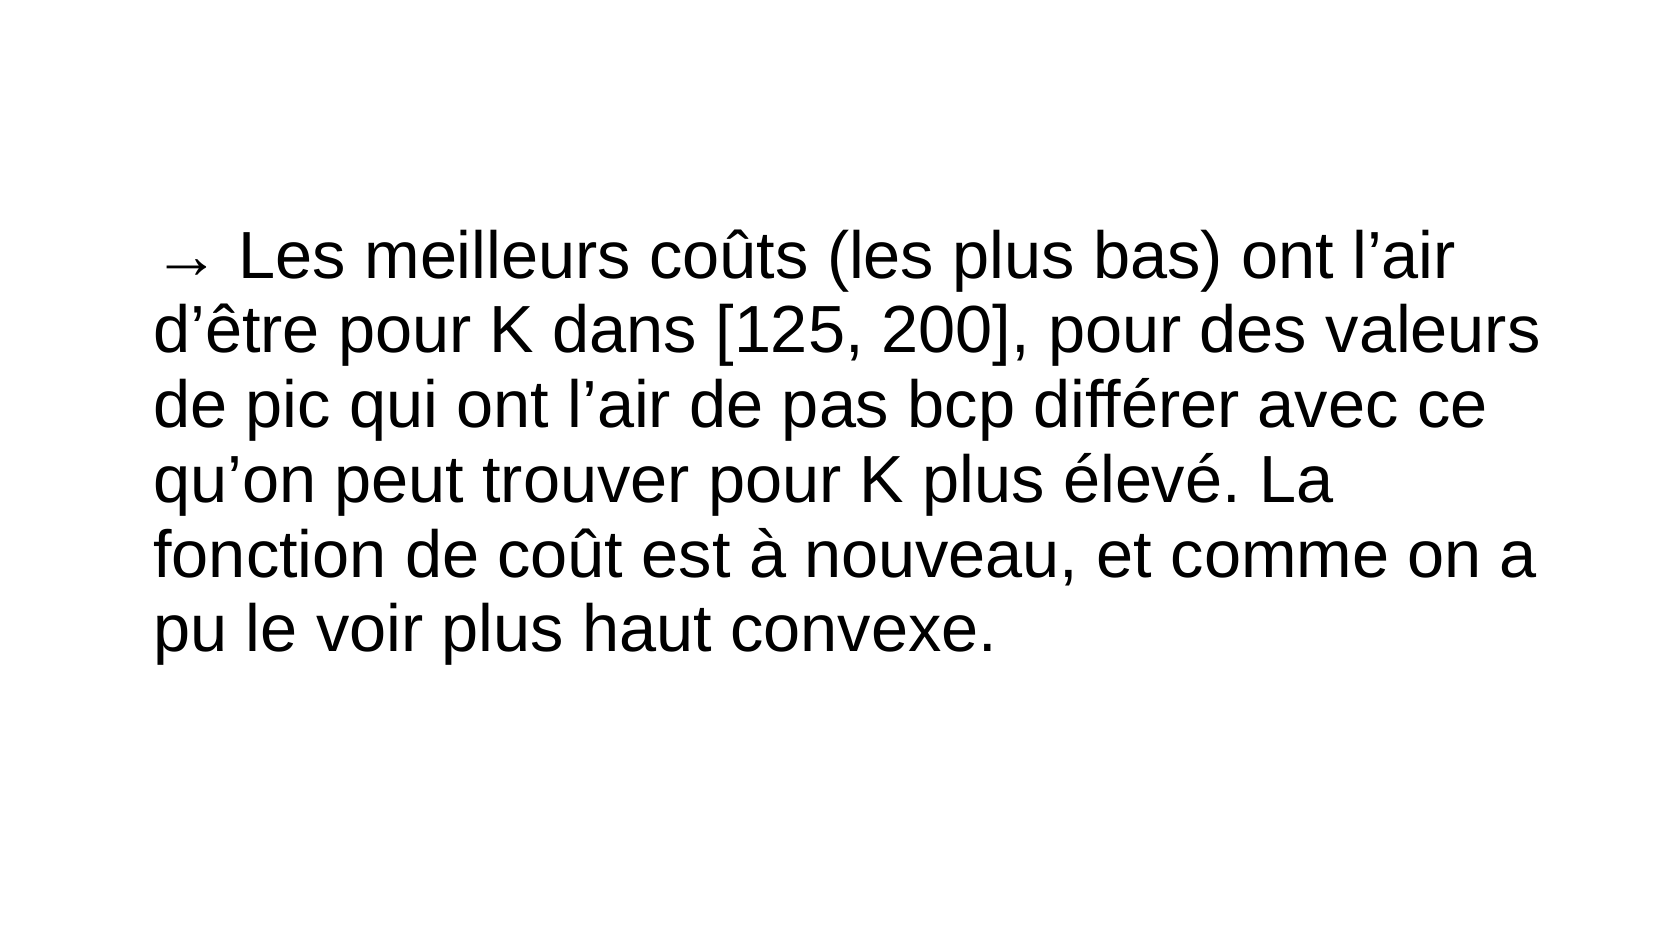

# → Les meilleurs coûts (les plus bas) ont l’air d’être pour K dans [125, 200], pour des valeurs de pic qui ont l’air de pas bcp différer avec ce qu’on peut trouver pour K plus élevé. La fonction de coût est à nouveau, et comme on a pu le voir plus haut convexe.